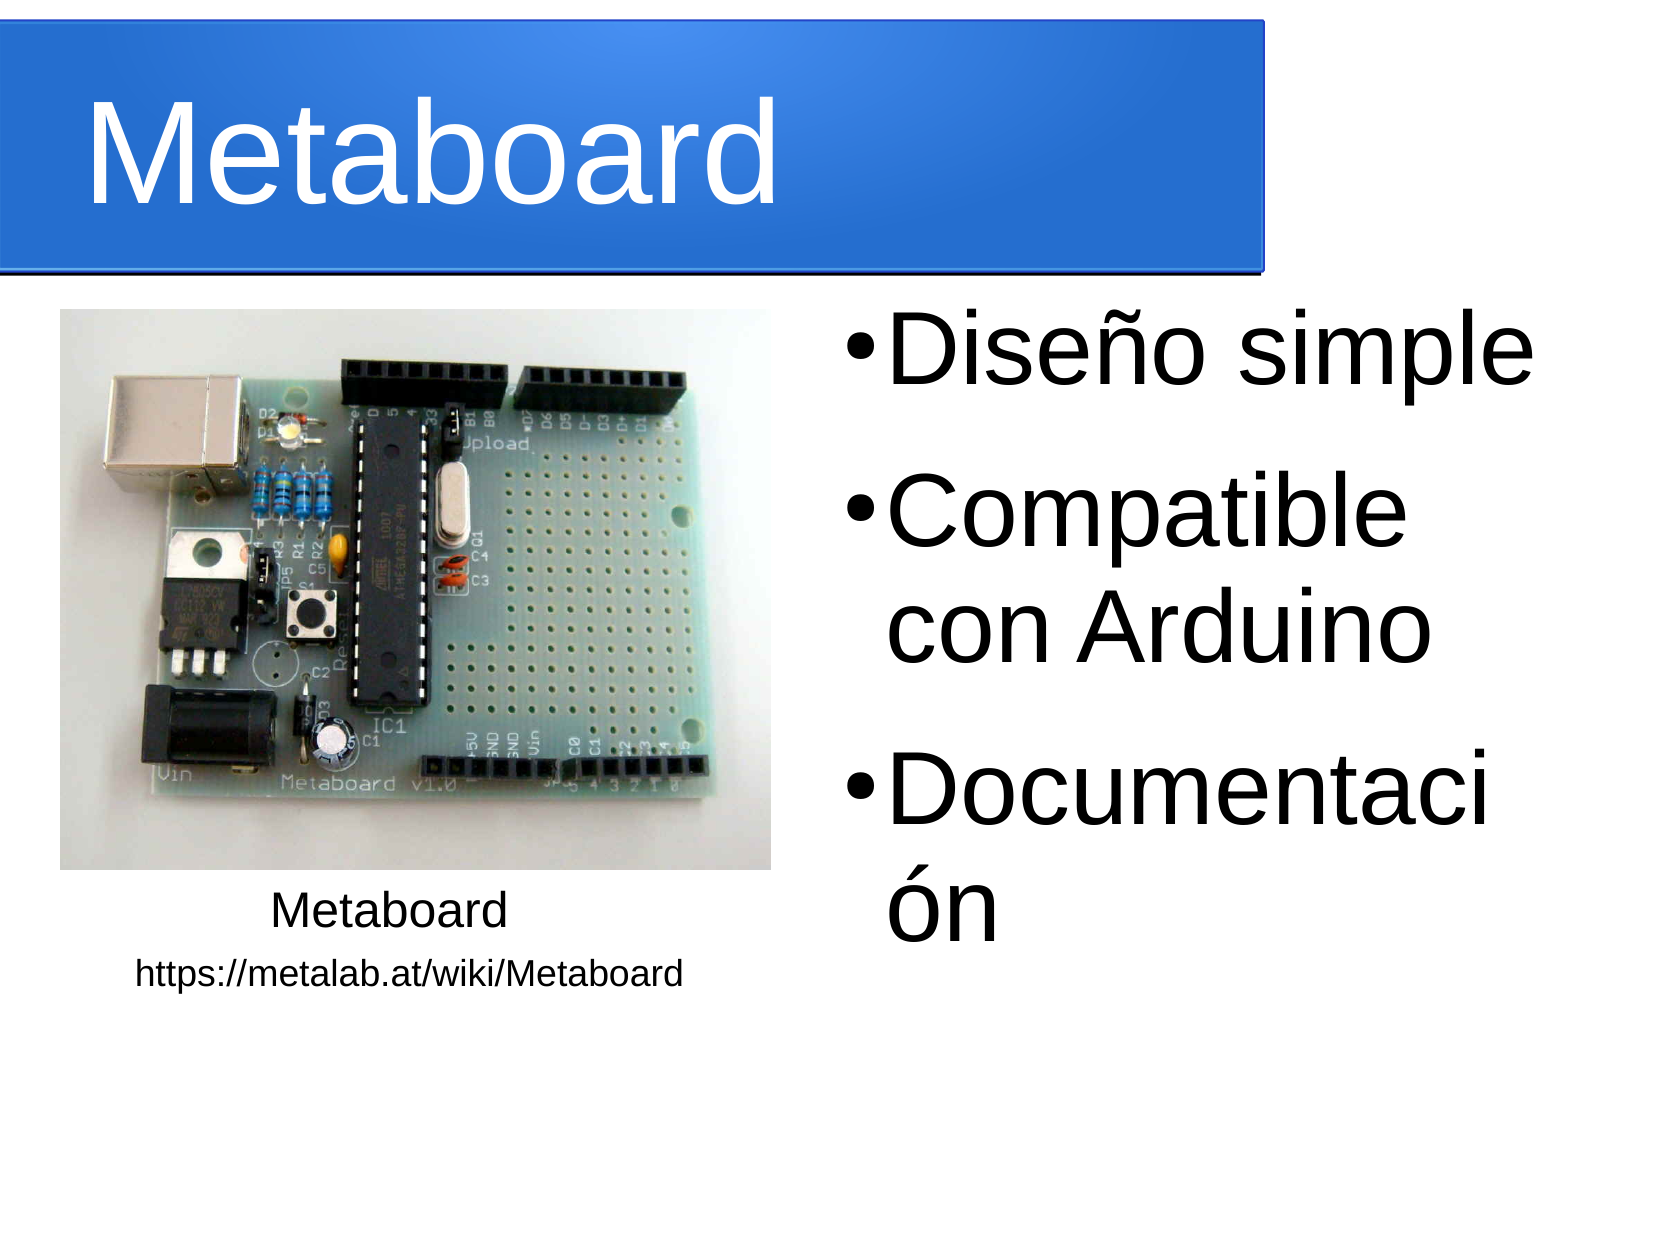

# Metaboard
Diseño simple
Compatible con Arduino
Documentación
Metaboard
https://metalab.at/wiki/Metaboard